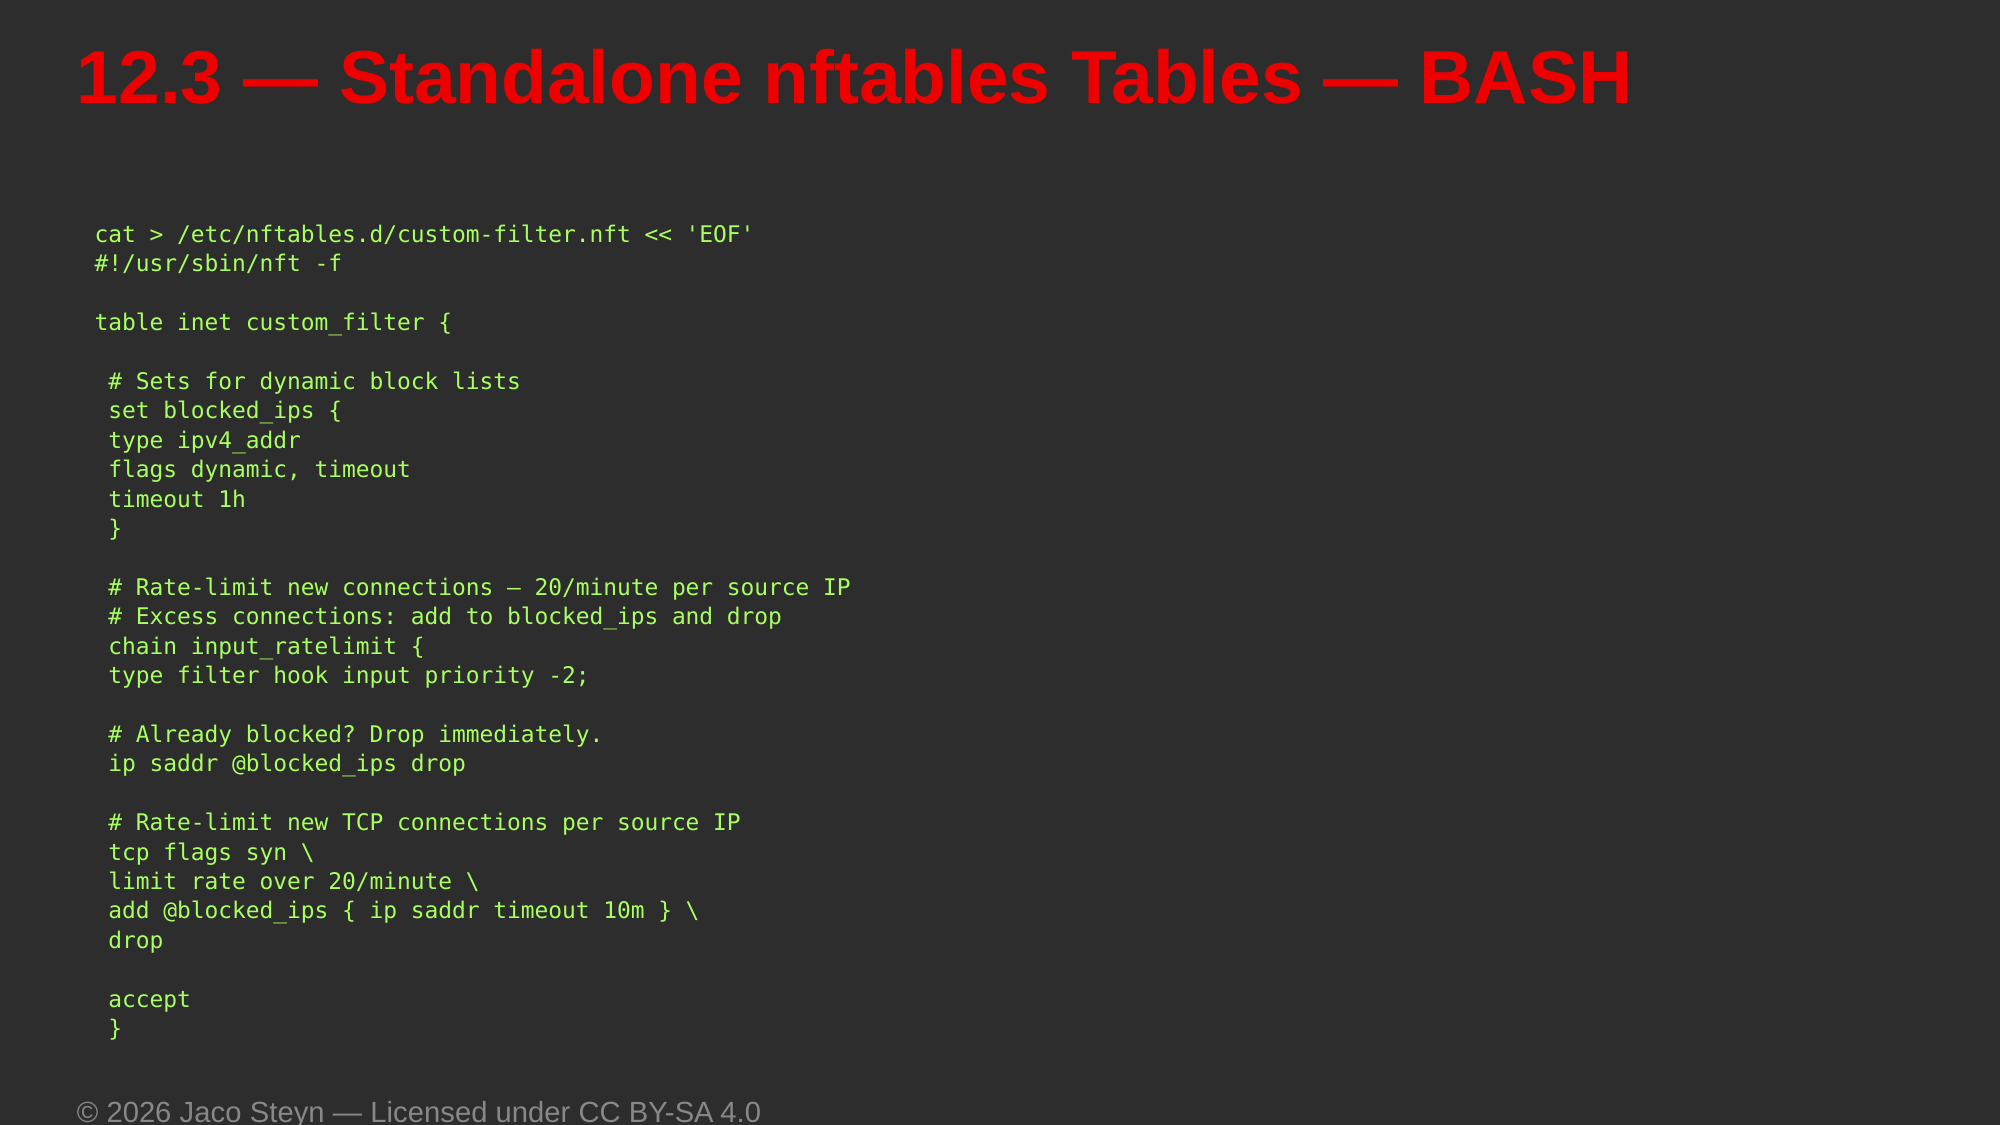

12.3 — Standalone nftables Tables — BASH
cat > /etc/nftables.d/custom-filter.nft << 'EOF'
#!/usr/sbin/nft -f
table inet custom_filter {
 # Sets for dynamic block lists
 set blocked_ips {
 type ipv4_addr
 flags dynamic, timeout
 timeout 1h
 }
 # Rate-limit new connections — 20/minute per source IP
 # Excess connections: add to blocked_ips and drop
 chain input_ratelimit {
 type filter hook input priority -2;
 # Already blocked? Drop immediately.
 ip saddr @blocked_ips drop
 # Rate-limit new TCP connections per source IP
 tcp flags syn \
 limit rate over 20/minute \
 add @blocked_ips { ip saddr timeout 10m } \
 drop
 accept
 }
© 2026 Jaco Steyn — Licensed under CC BY-SA 4.0